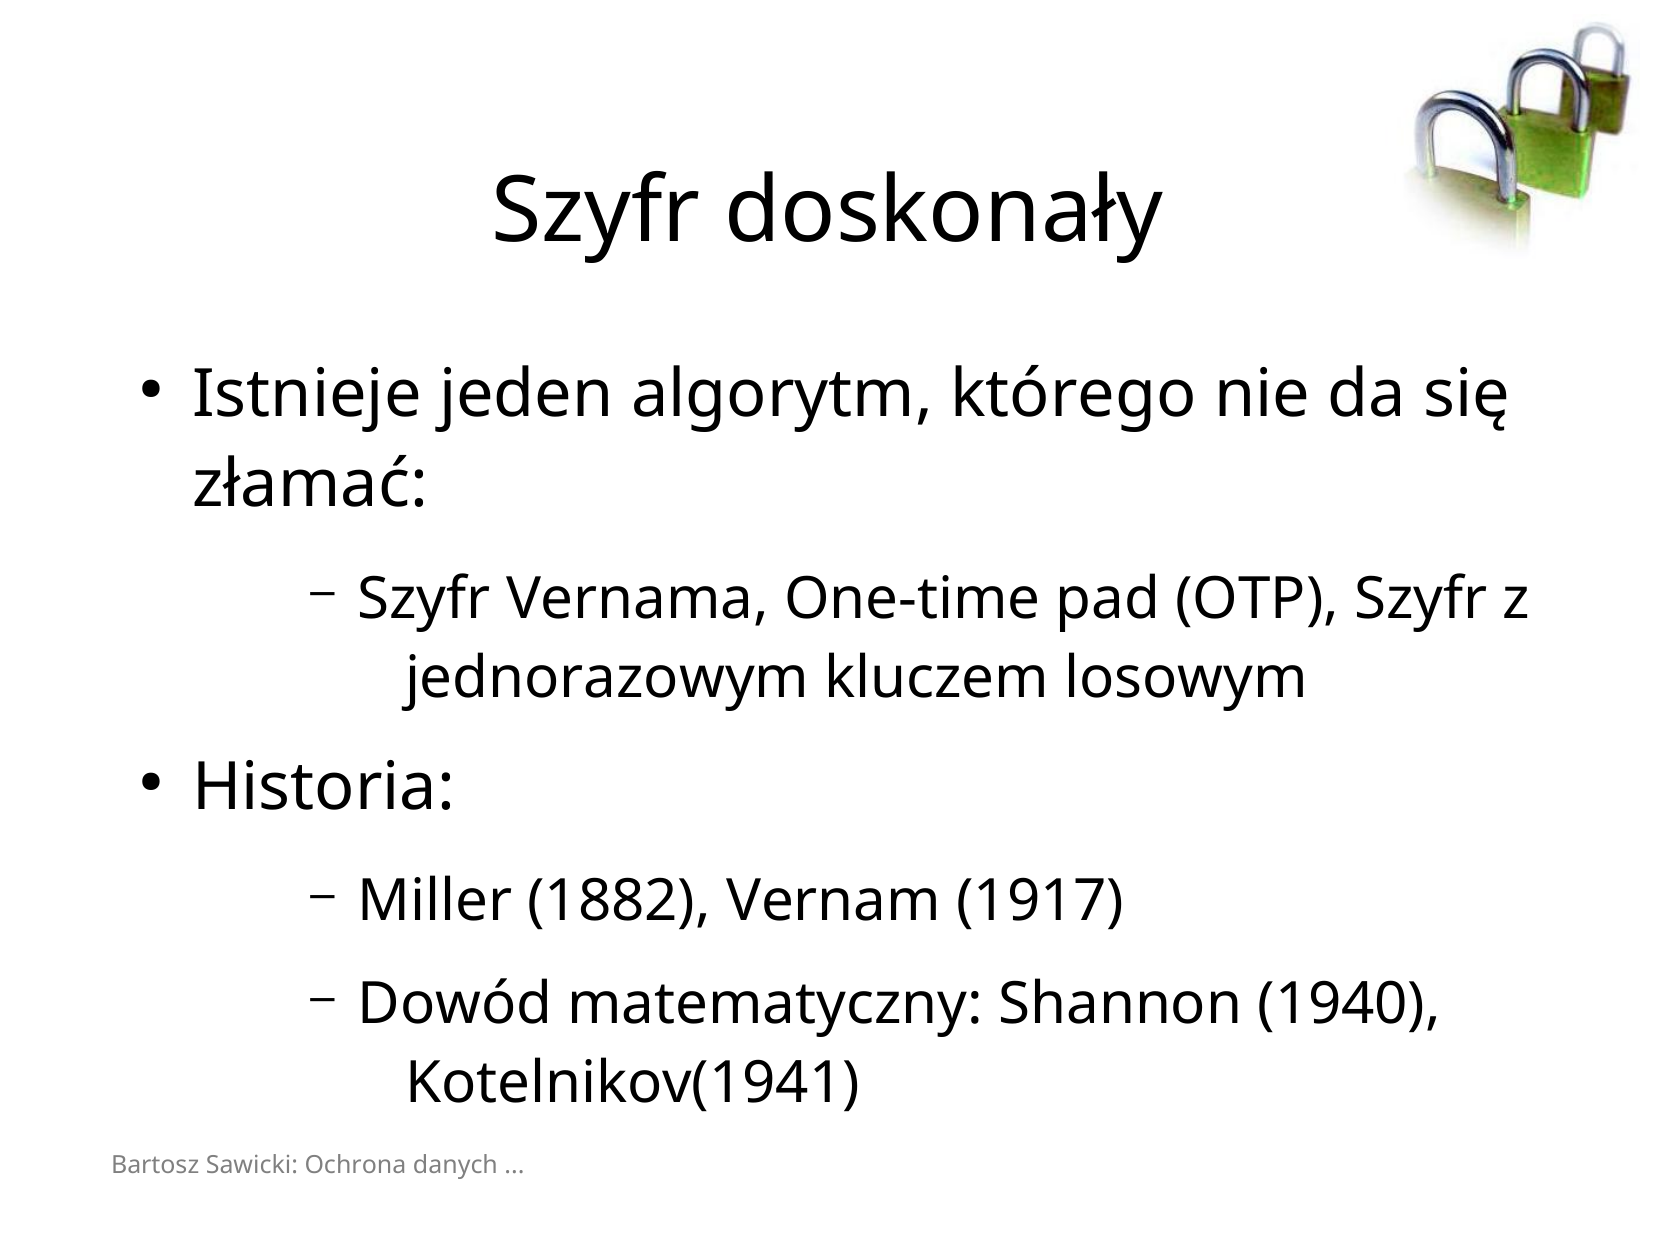

# Szyfr doskonały
Istnieje jeden algorytm, którego nie da się złamać:
Szyfr Vernama, One-time pad (OTP), Szyfr z jednorazowym kluczem losowym
Historia:
Miller (1882), Vernam (1917)
Dowód matematyczny: Shannon (1940), Kotelnikov(1941)